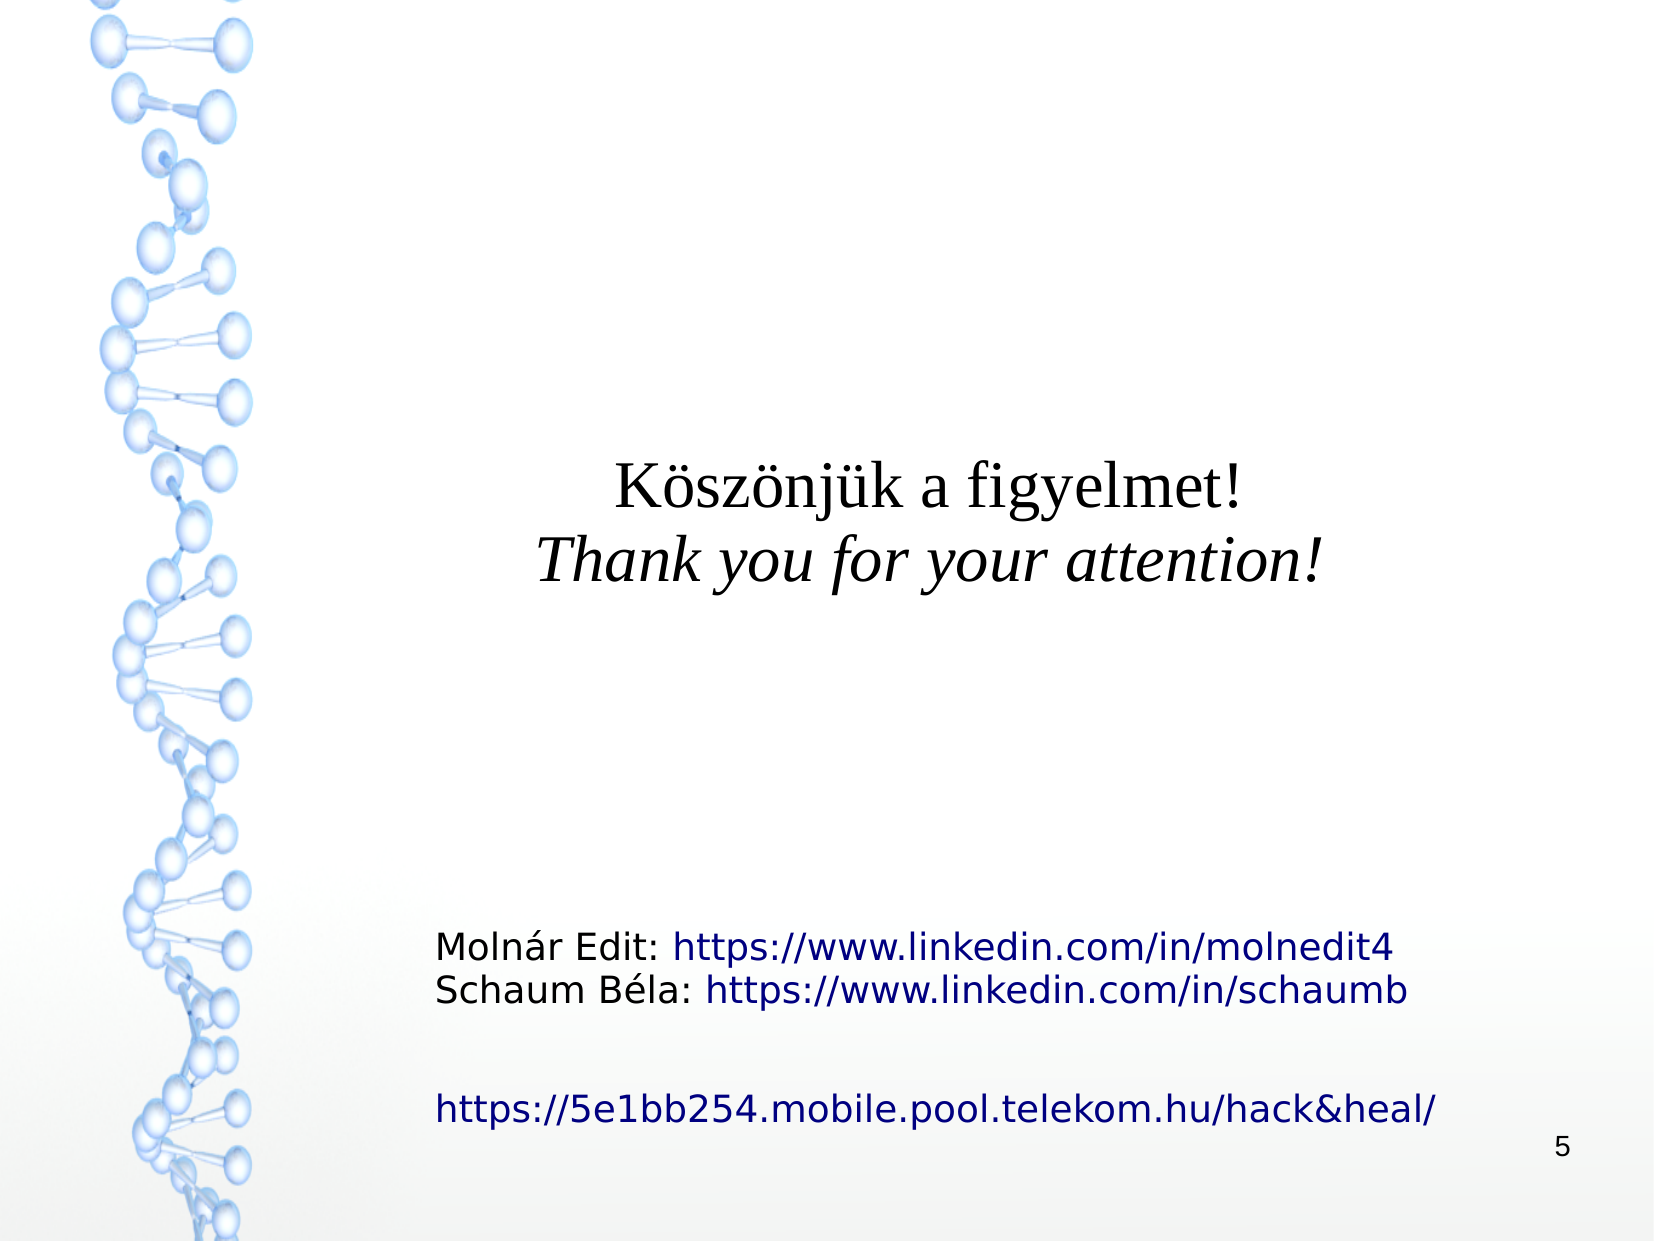

# Köszönjük a figyelmet!
Thank you for your attention!
Molnár Edit: https://www.linkedin.com/in/molnedit4
Schaum Béla: https://www.linkedin.com/in/schaumb
https://5e1bb254.mobile.pool.telekom.hu/hack&heal/
5